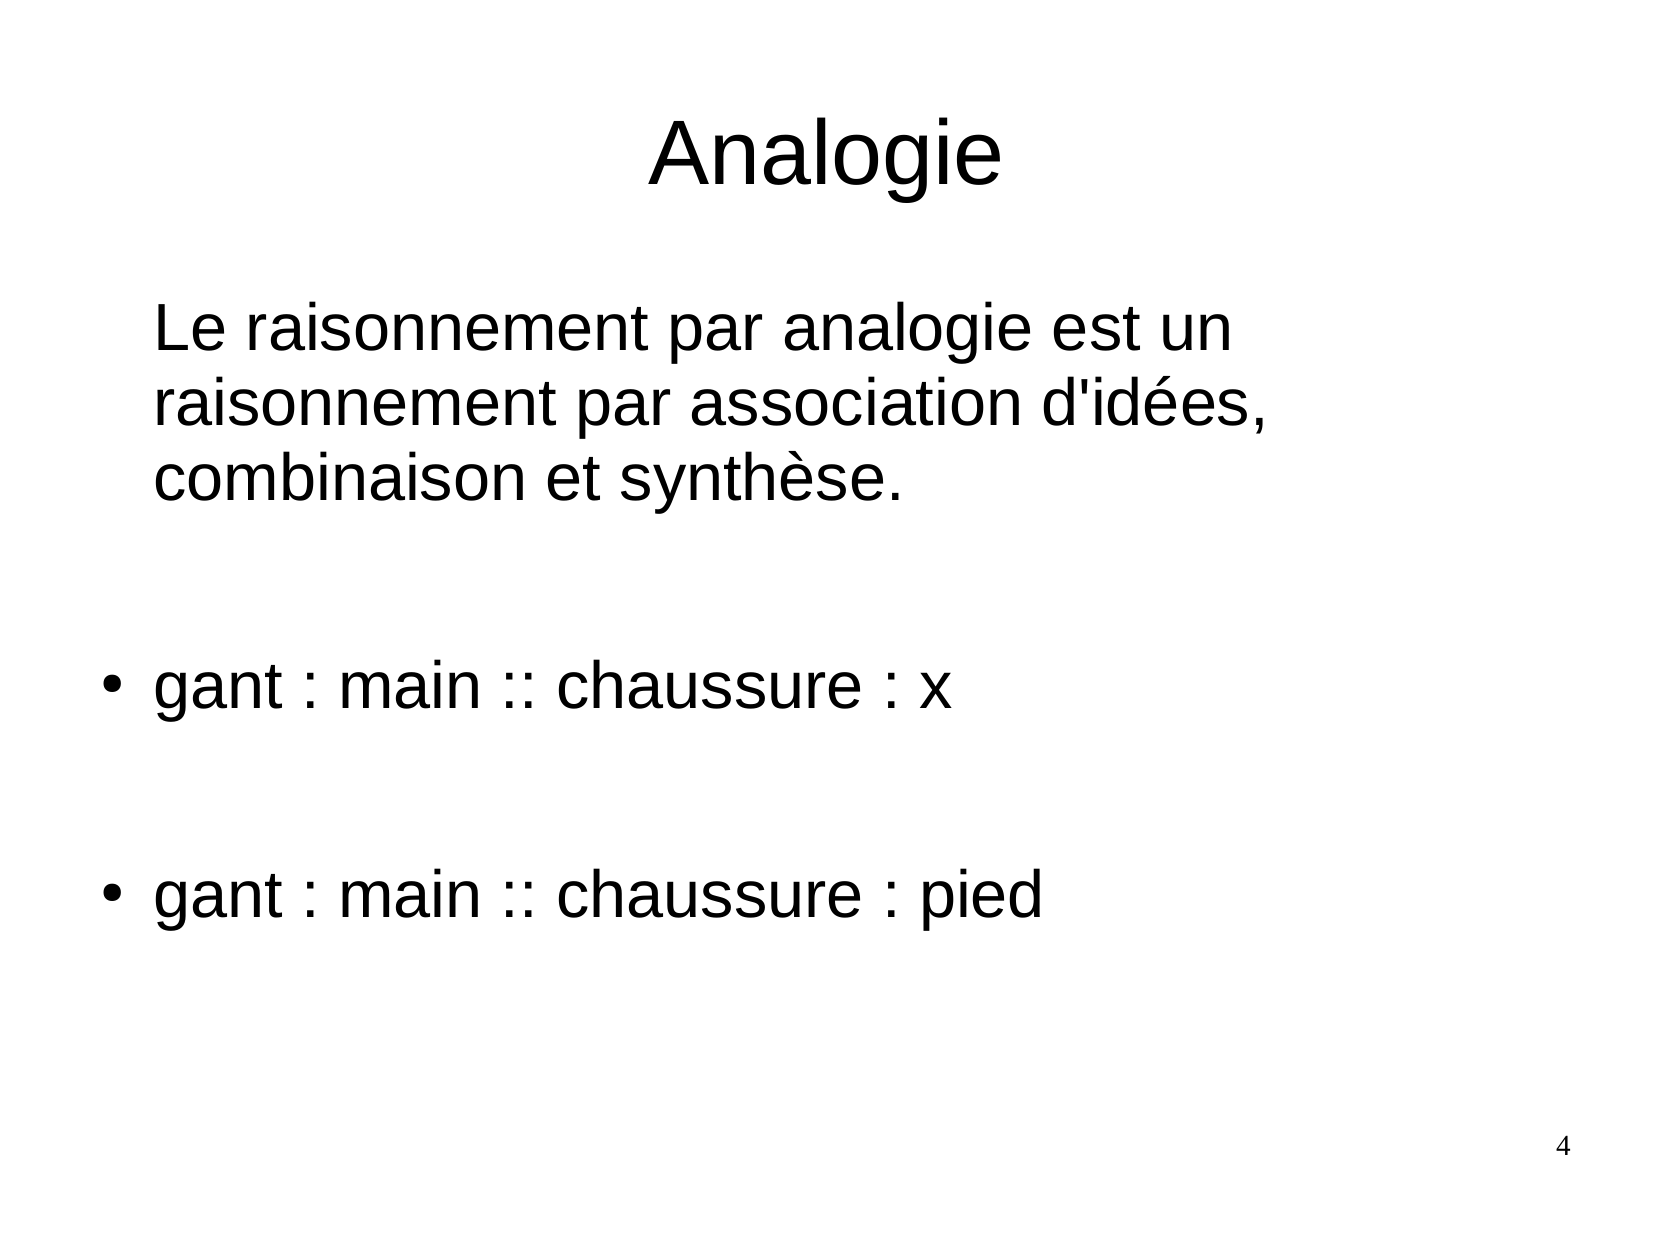

# Analogie
Le raisonnement par analogie est un raisonnement par association d'idées, combinaison et synthèse.
gant : main :: chaussure : x
gant : main :: chaussure : pied
4